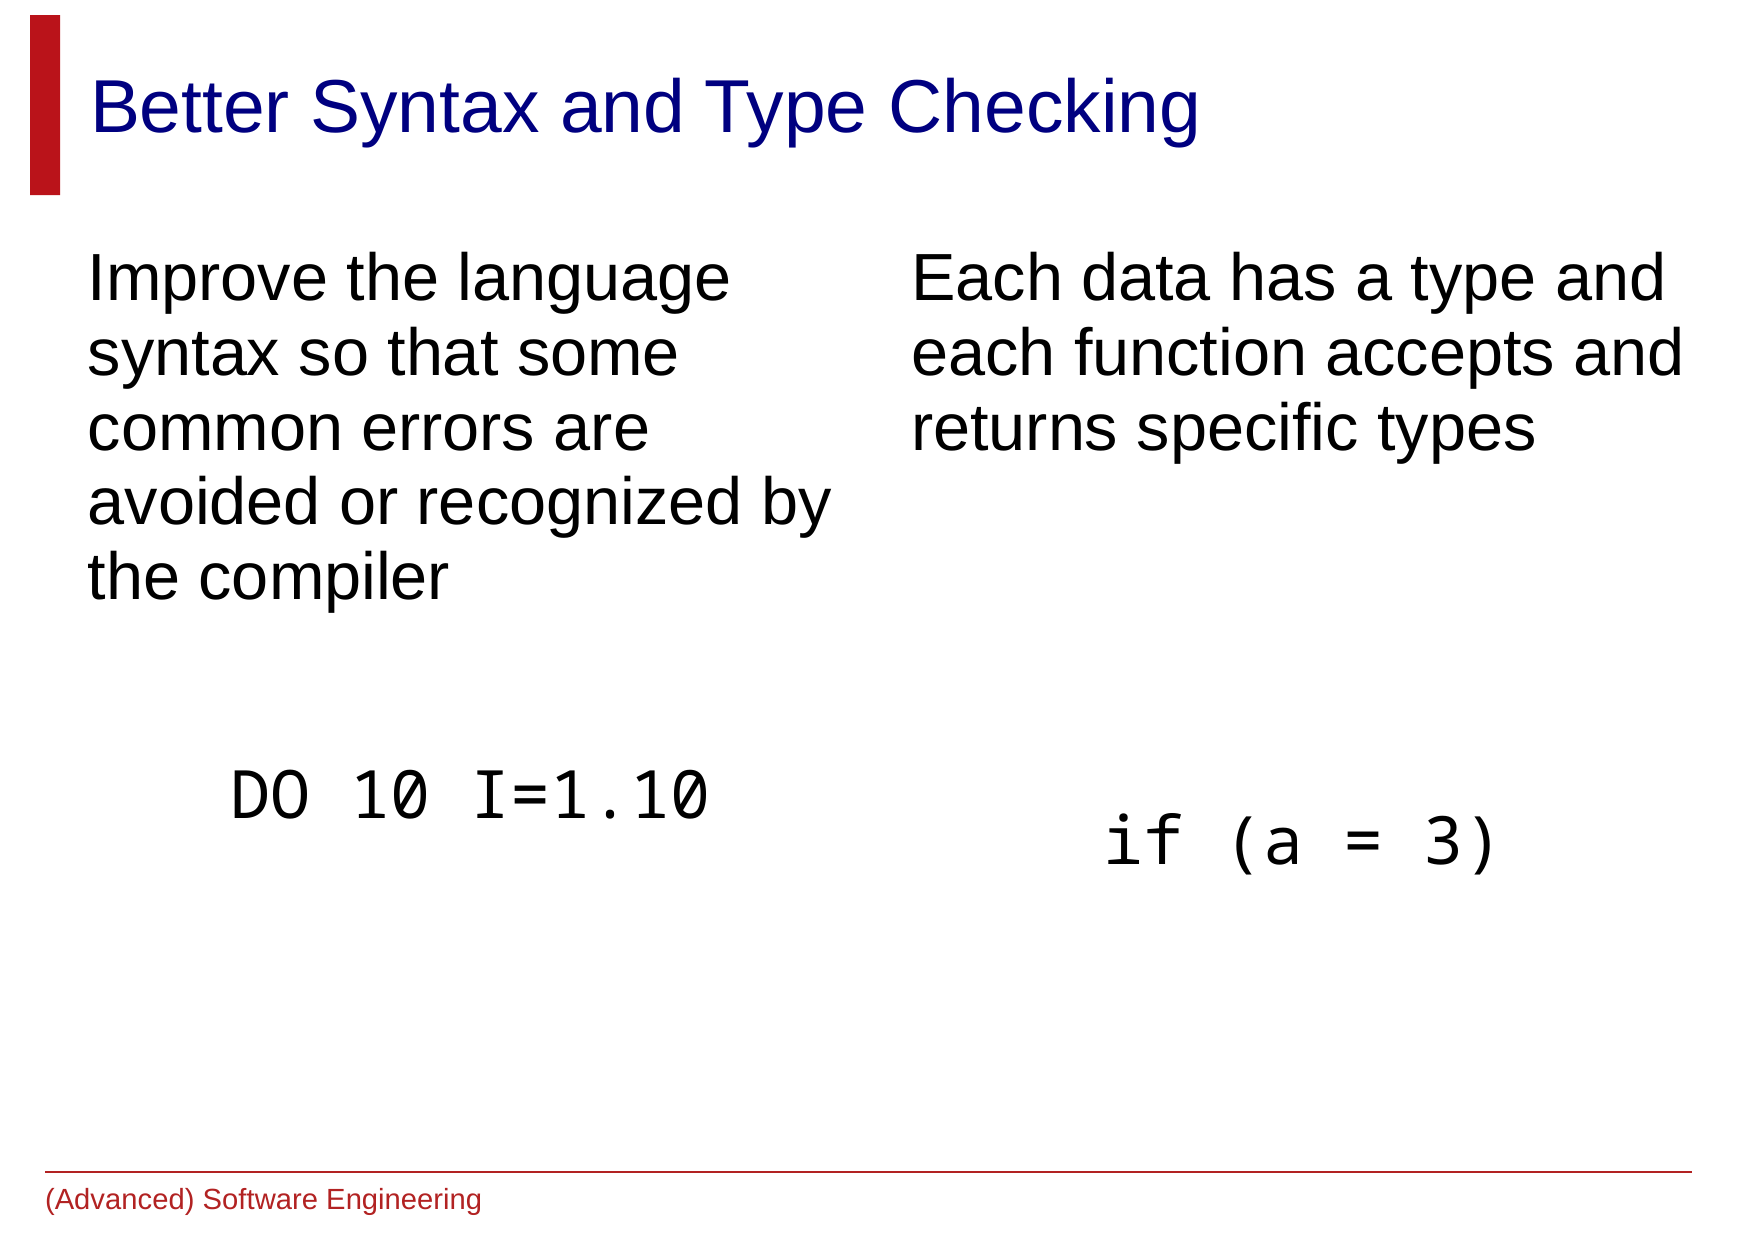

# Better Syntax and Type Checking
Improve the language syntax so that some common errors are avoided or recognized by the compiler
DO 10 I=1.10
Each data has a type and each function accepts and returns specific types
if (a = 3)
(Advanced) Software Engineering